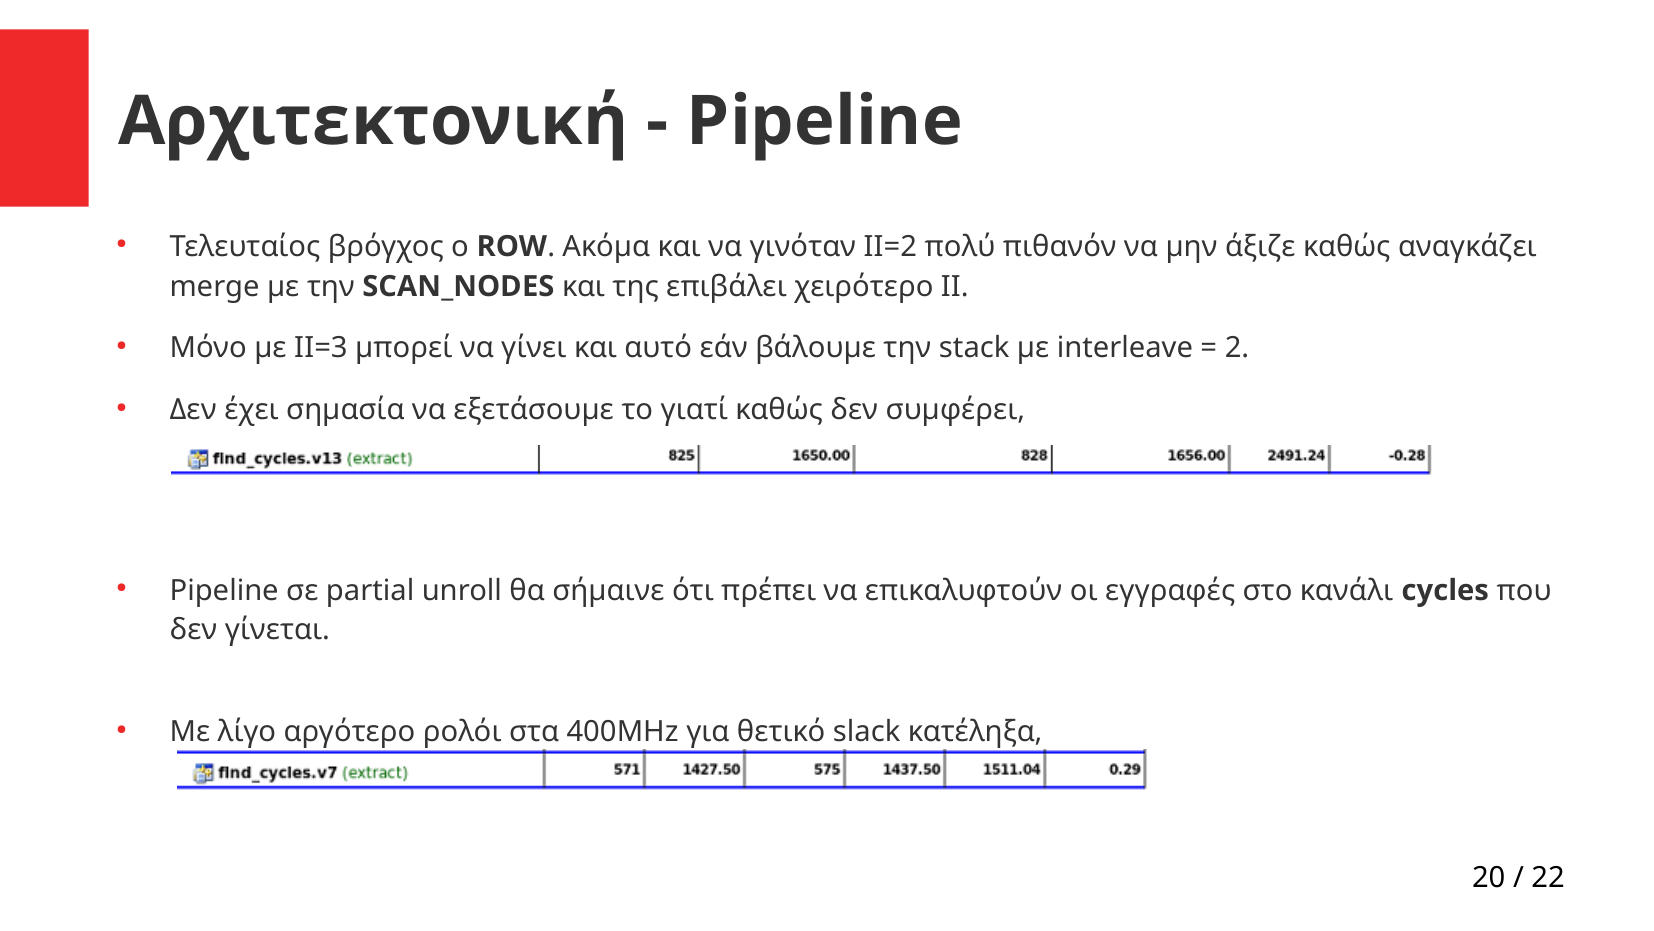

# Αρχιτεκτονική - Pipeline
Τελευταίος βρόγχος ο ROW. Ακόμα και να γινόταν II=2 πολύ πιθανόν να μην άξιζε καθώς αναγκάζει merge με την SCAN_NODES και της επιβάλει χειρότερο II.
Μόνο με II=3 μπορεί να γίνει και αυτό εάν βάλουμε την stack με interleave = 2.
Δεν έχει σημασία να εξετάσουμε το γιατί καθώς δεν συμφέρει,
Pipeline σε partial unroll θα σήμαινε ότι πρέπει να επικαλυφτούν οι εγγραφές στο κανάλι cycles που δεν γίνεται.
Με λίγο αργότερο ρολόι στα 400MHz για θετικό slack κατέληξα,
20